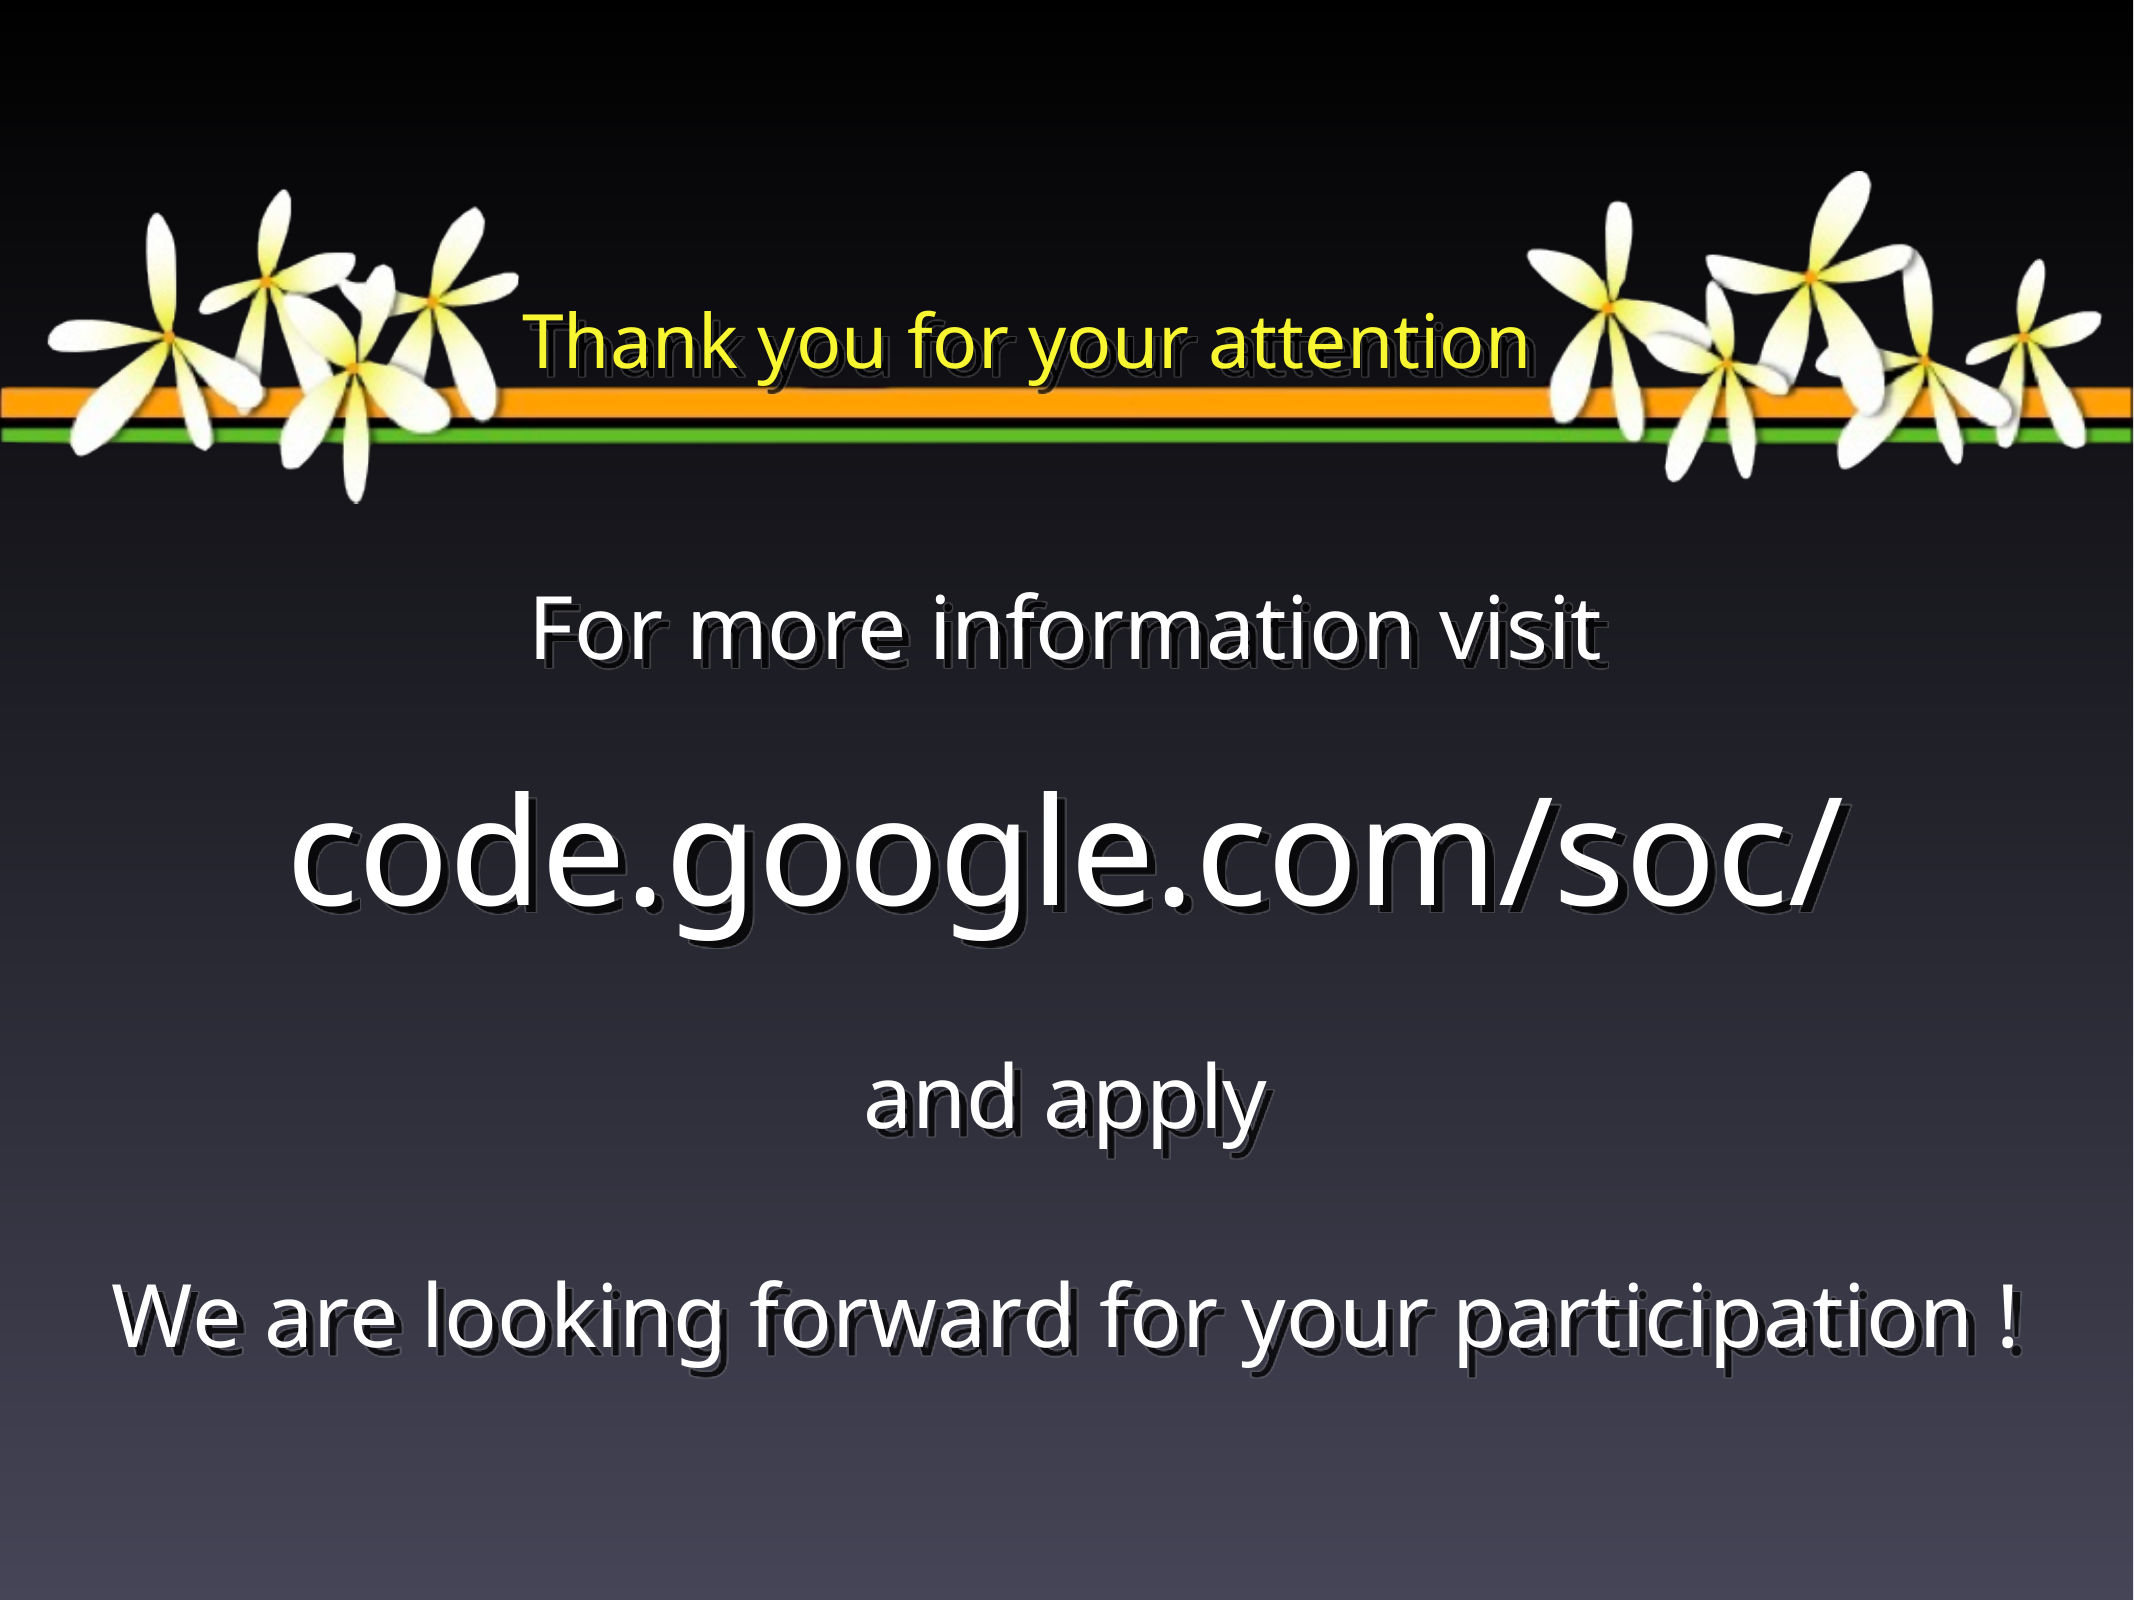

# Thank you for your attention
For more information visit
code.google.com/soc/
and apply
We are looking forward for your participation !